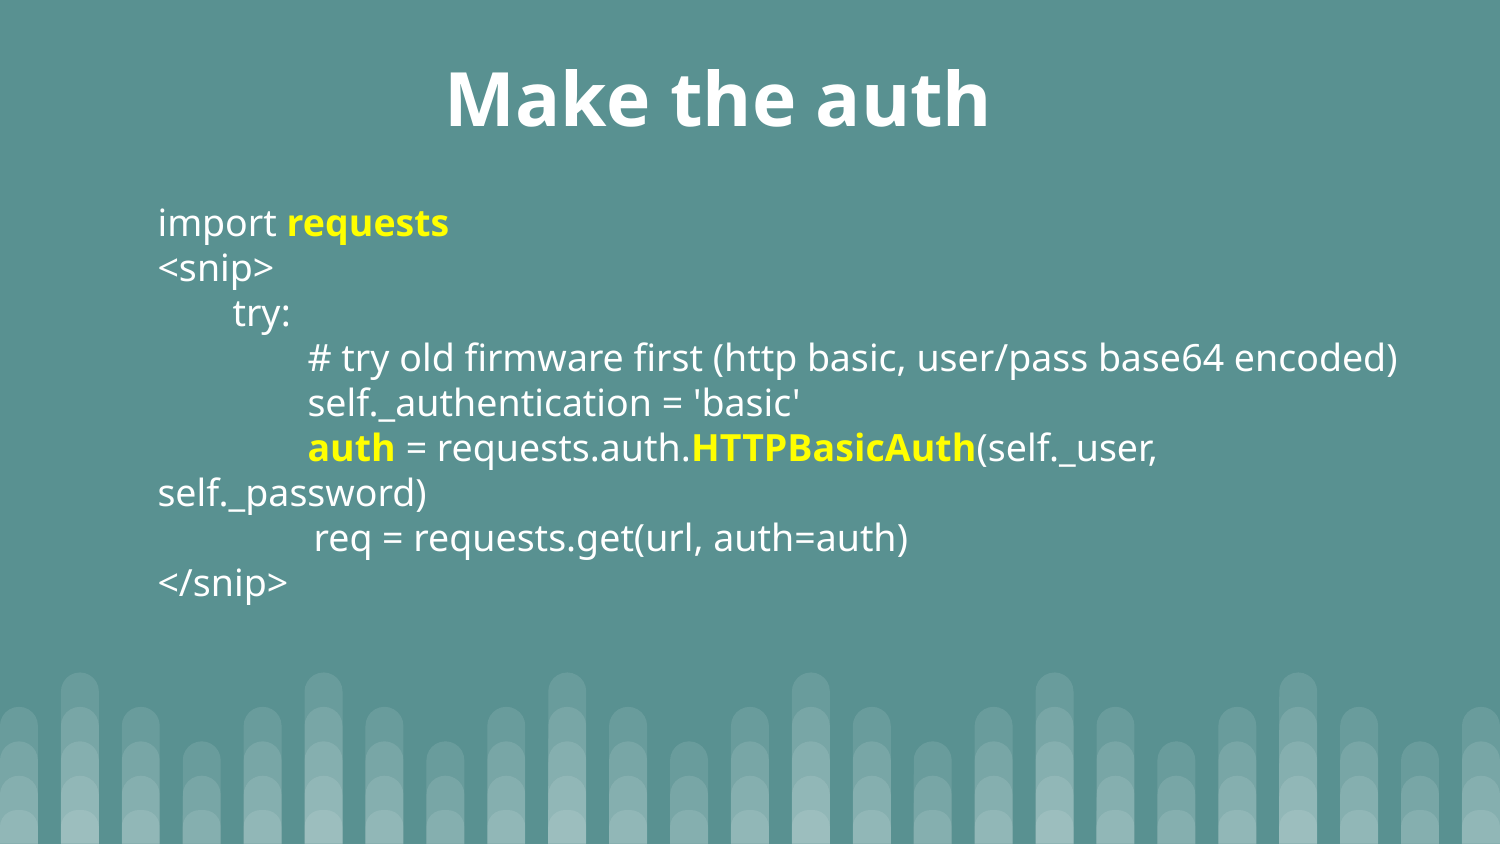

# Make the auth
import requests
<snip>
 	try:
 	# try old firmware first (http basic, user/pass base64 encoded)
 	self._authentication = 'basic'
 	auth = requests.auth.HTTPBasicAuth(self._user, self._password)
 req = requests.get(url, auth=auth)
</snip>